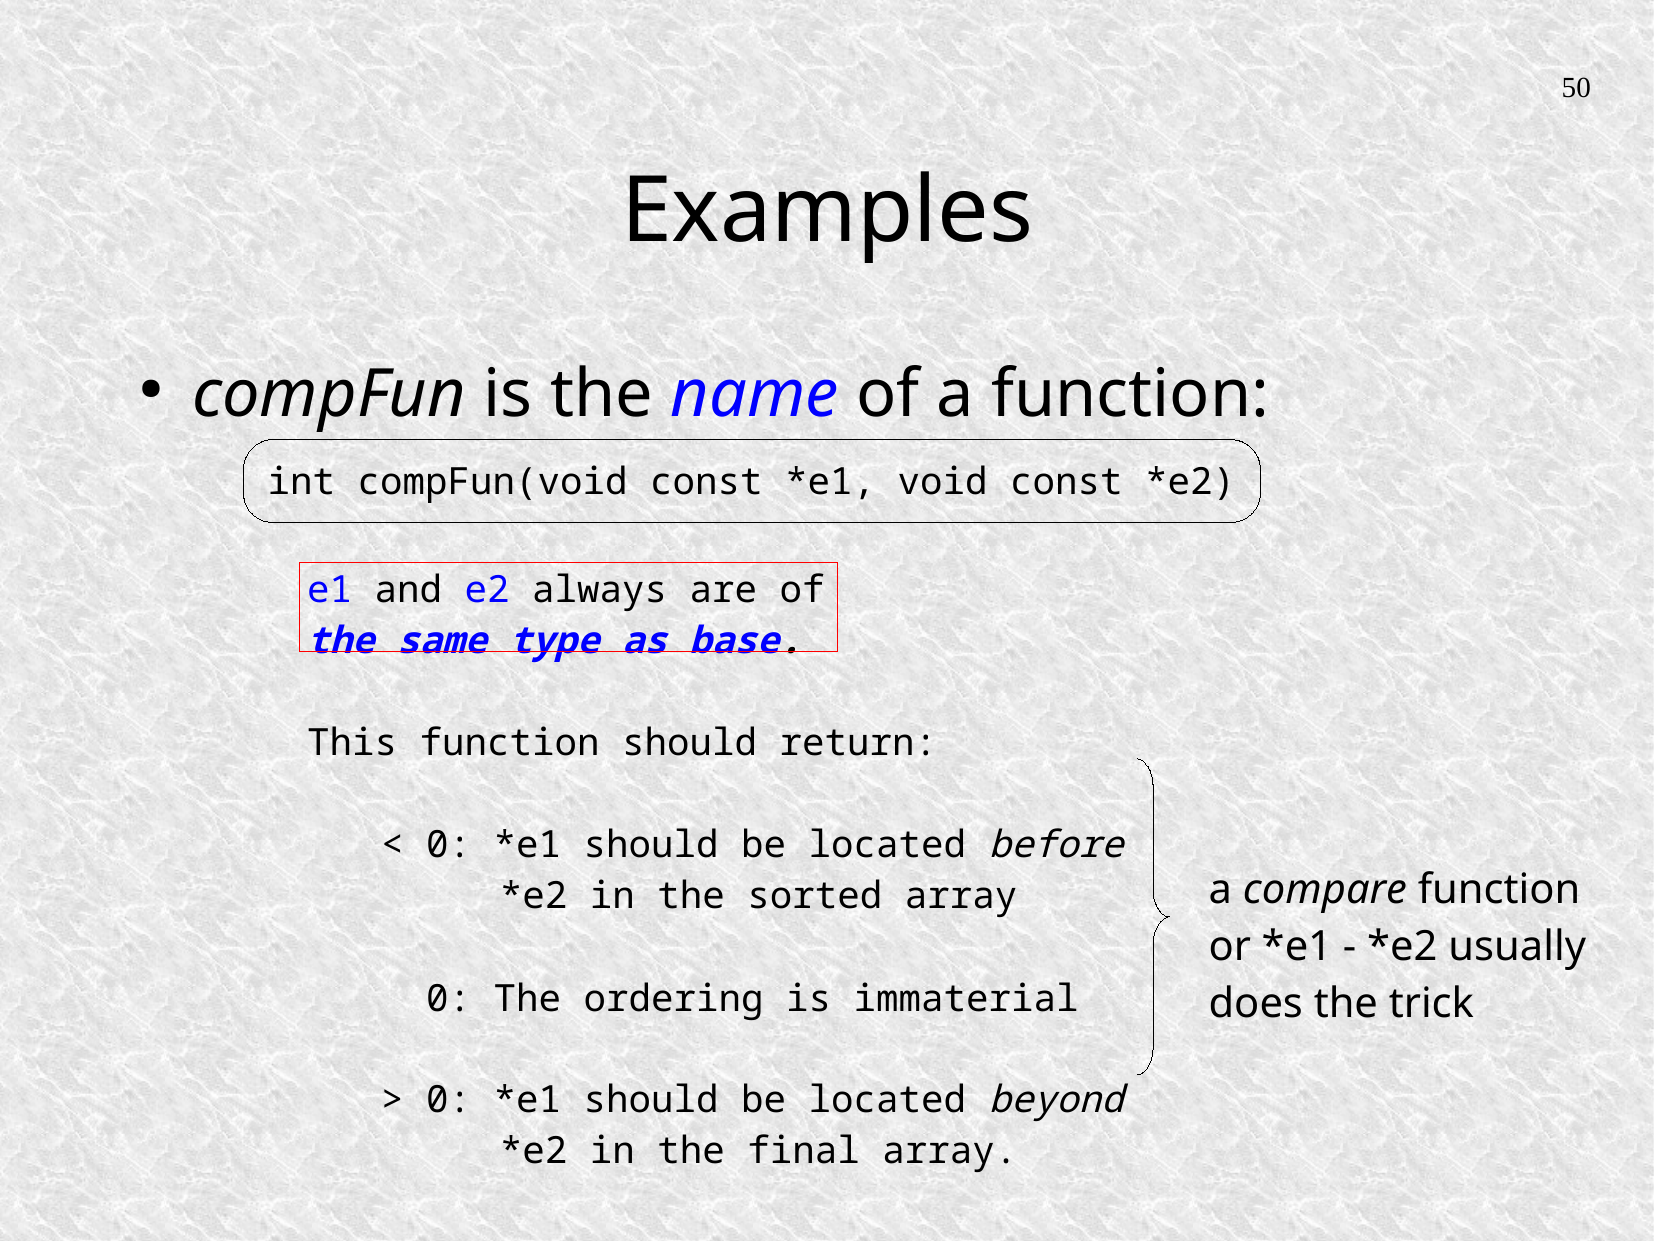

50
# Examples
compFun is the name of a function:
int compFun(void const *e1, void const *e2)
e1 and e2 always are of
the same type as base.
This function should return:
	< 0: *e1 should be located before
		 *e2 in the sorted array
	 0: The ordering is immaterial
	> 0: *e1 should be located beyond
		 *e2 in the final array.
a compare function
or *e1 - *e2 usually
does the trick